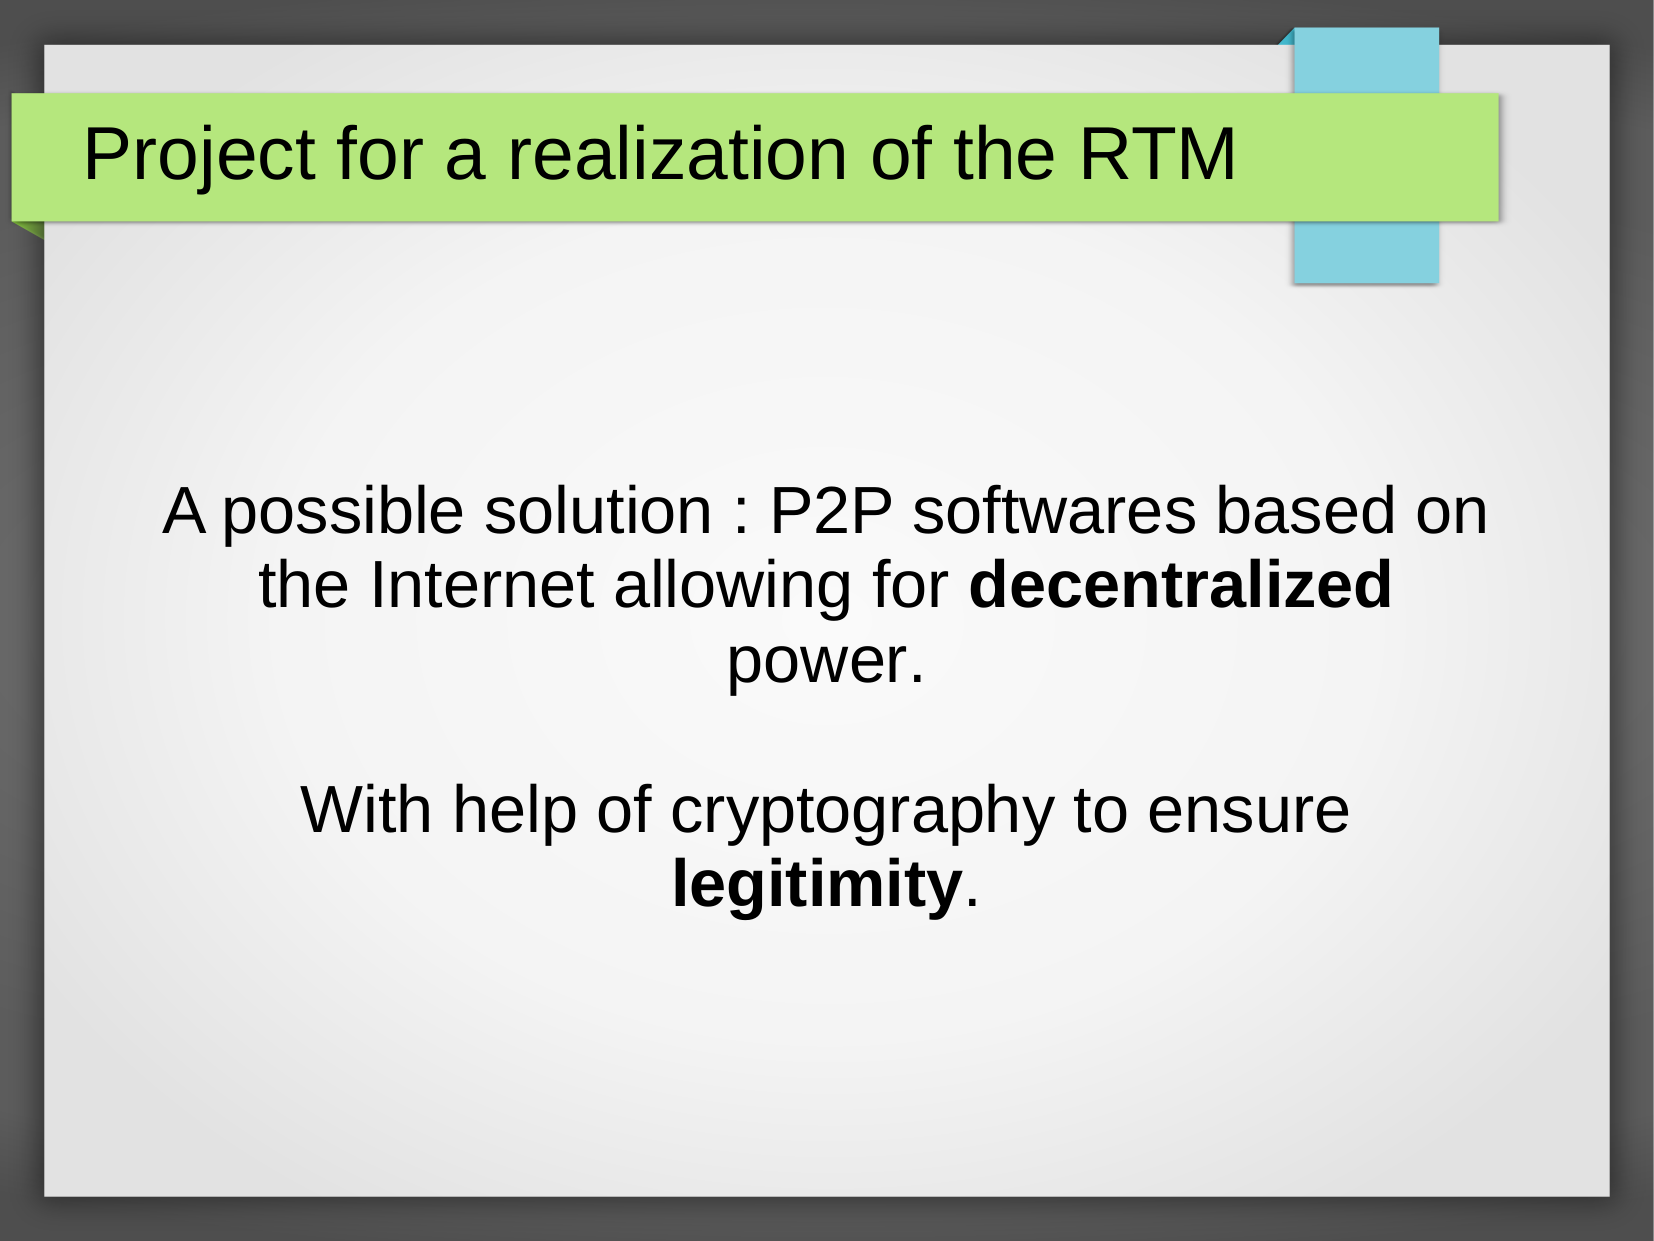

# Project for a realization of the RTM
A possible solution : P2P softwares based on the Internet allowing for decentralized power.
With help of cryptography to ensure legitimity.